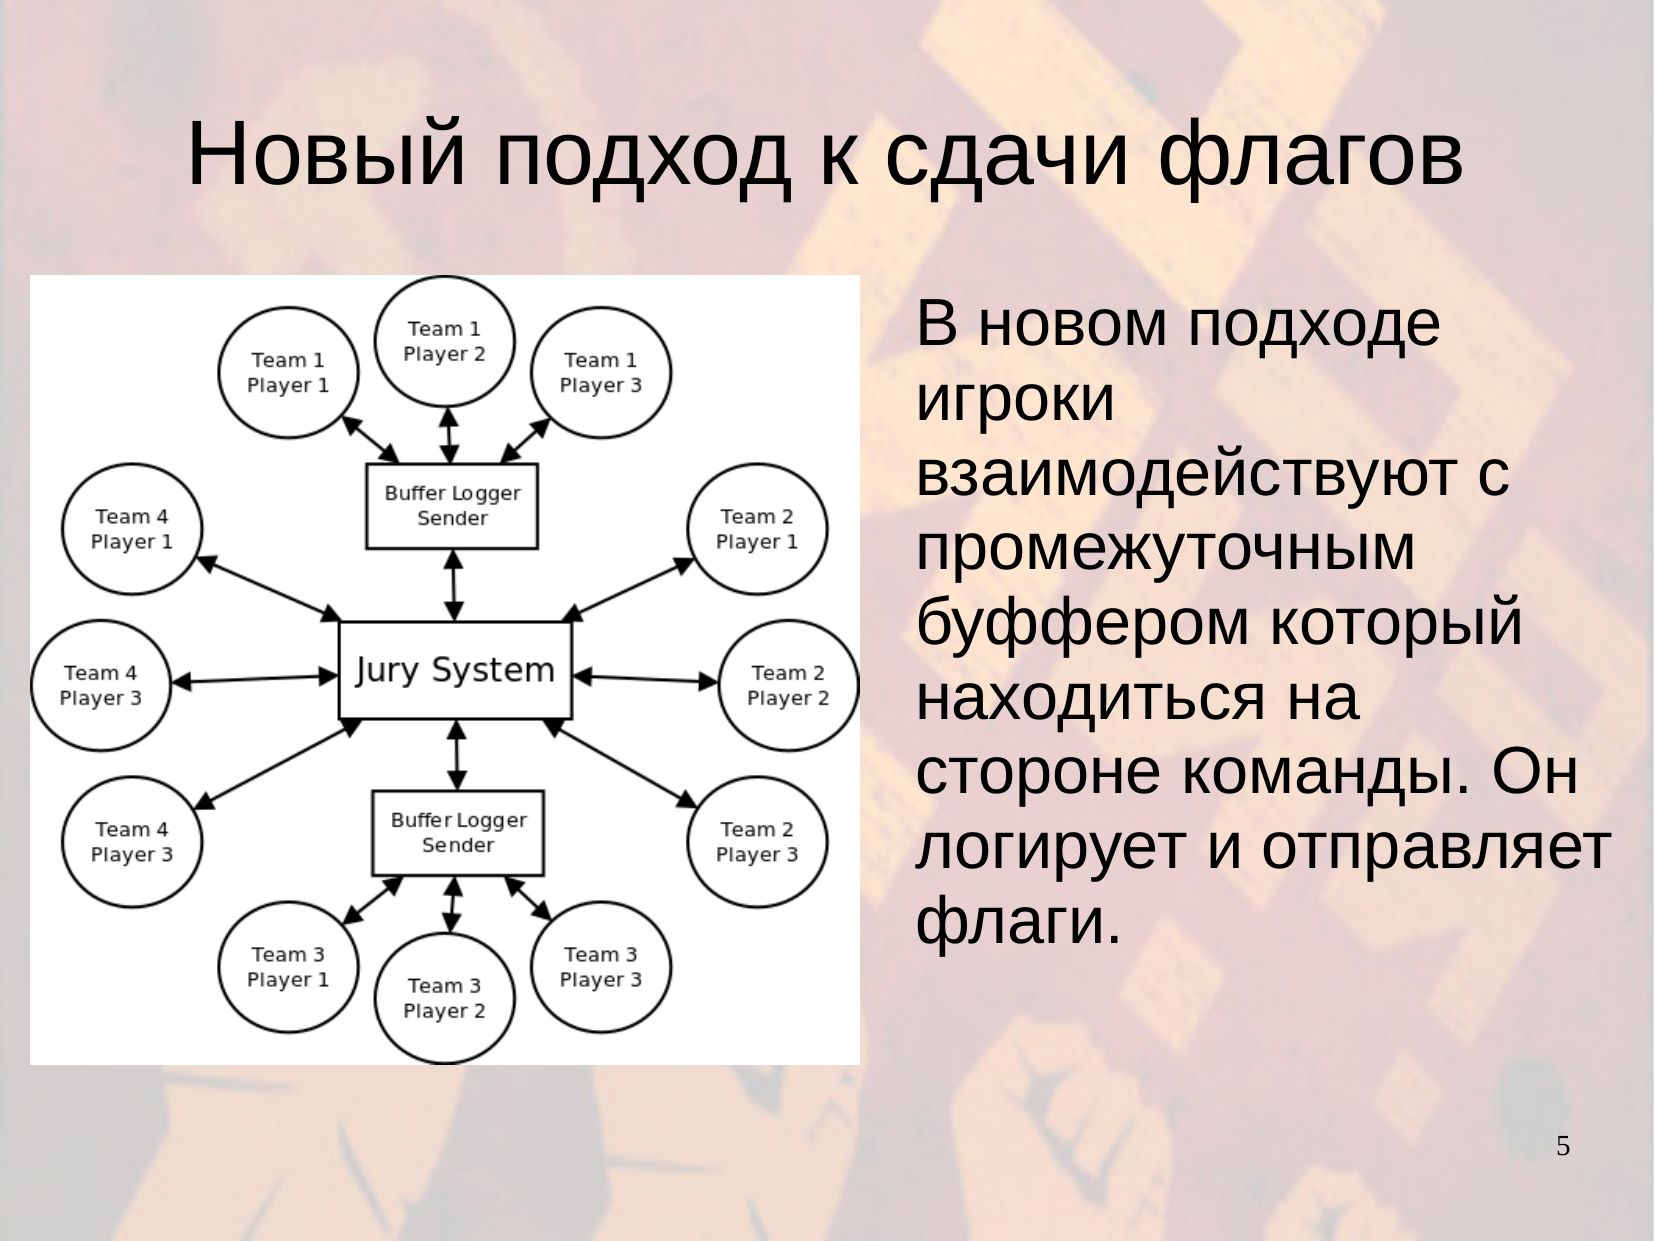

# Новый подход к сдачи флагов
В новом подходе игроки взаимодействуют с промежуточным буффером который находиться на стороне команды. Он логирует и отправляет флаги.
5